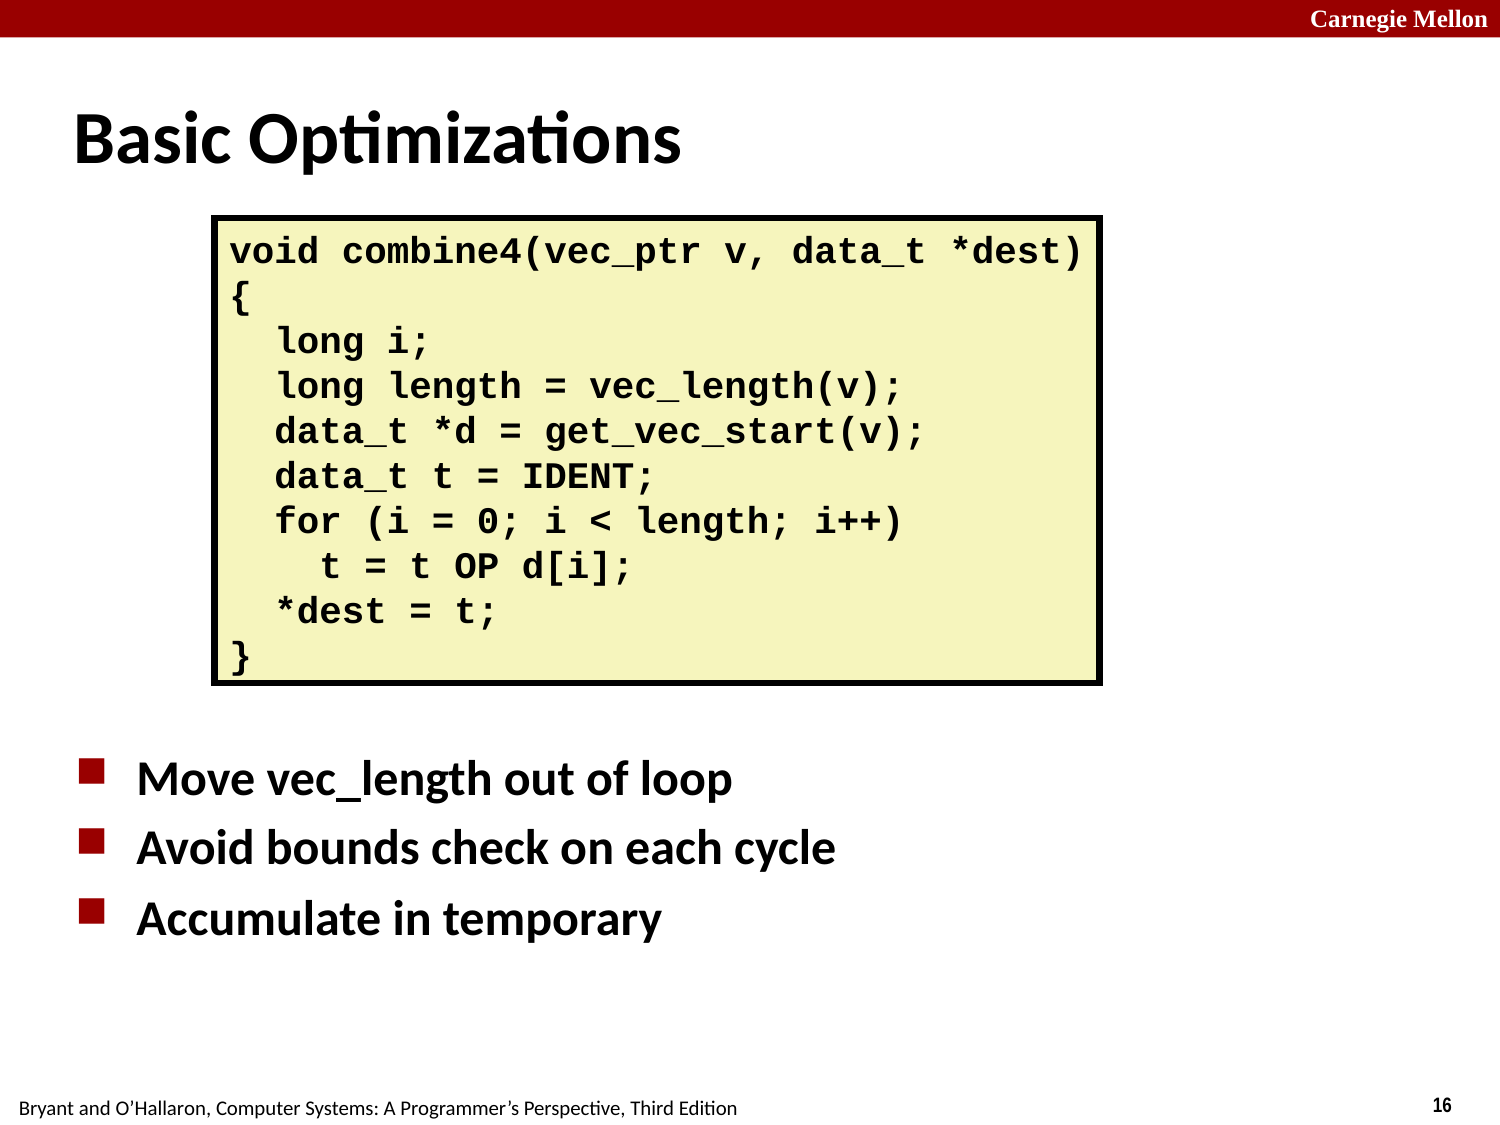

# Basic Optimizations
void combine4(vec_ptr v, data_t *dest)
{
 long i;
 long length = vec_length(v);
 data_t *d = get_vec_start(v);
 data_t t = IDENT;
 for (i = 0; i < length; i++)
 t = t OP d[i];
 *dest = t;
}
Move vec_length out of loop
Avoid bounds check on each cycle
Accumulate in temporary